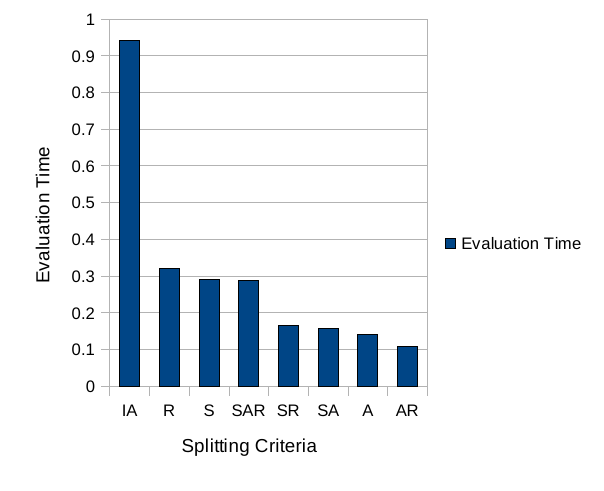

### Chart
| Category | Evaluation Time |
|---|---|
| IA | 0.9428250003 |
| R | 0.3193609684 |
| S | 0.2910076444 |
| SAR | 0.2884974869 |
| SR | 0.1650800484 |
| SA | 0.1568959037 |
| A | 0.1410134683 |
| AR | 0.1075020983 |